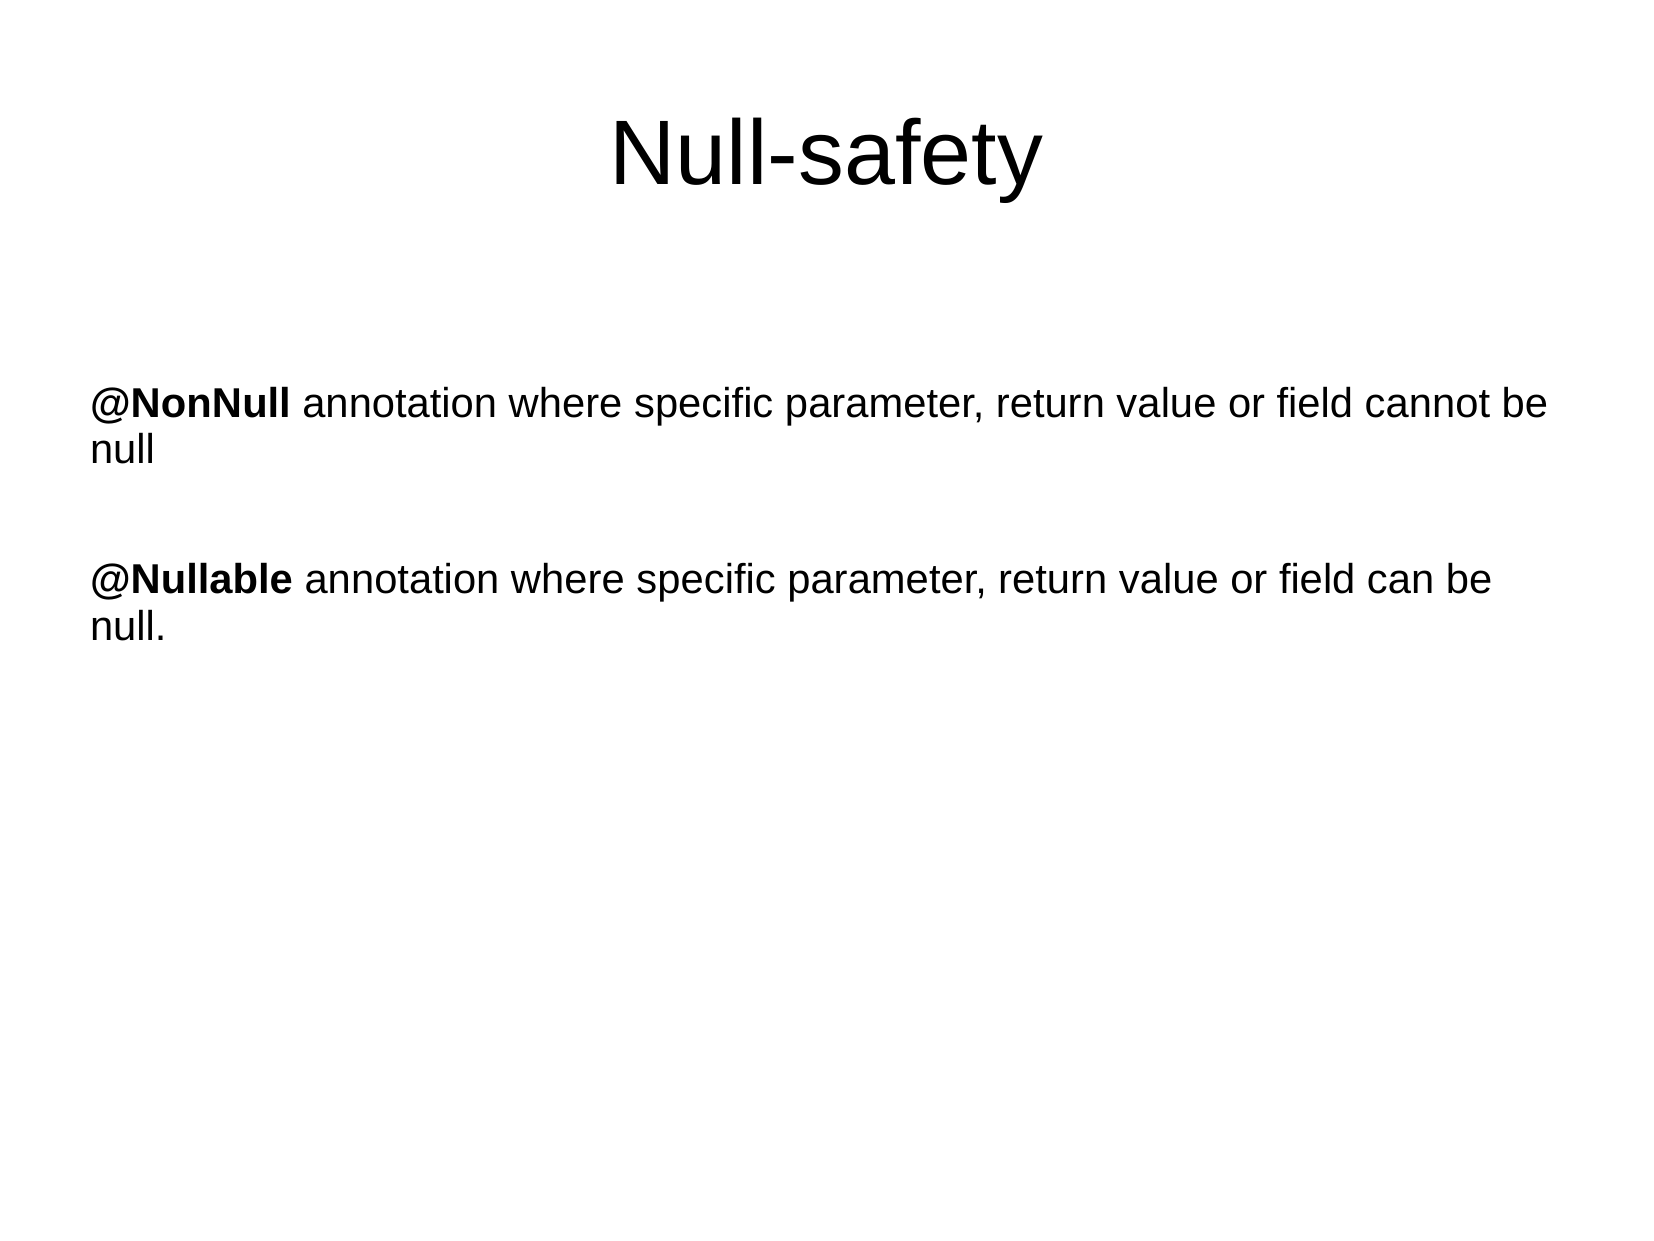

# Null-safety
@NonNull annotation where specific parameter, return value or field cannot be null
@Nullable annotation where specific parameter, return value or field can be null.